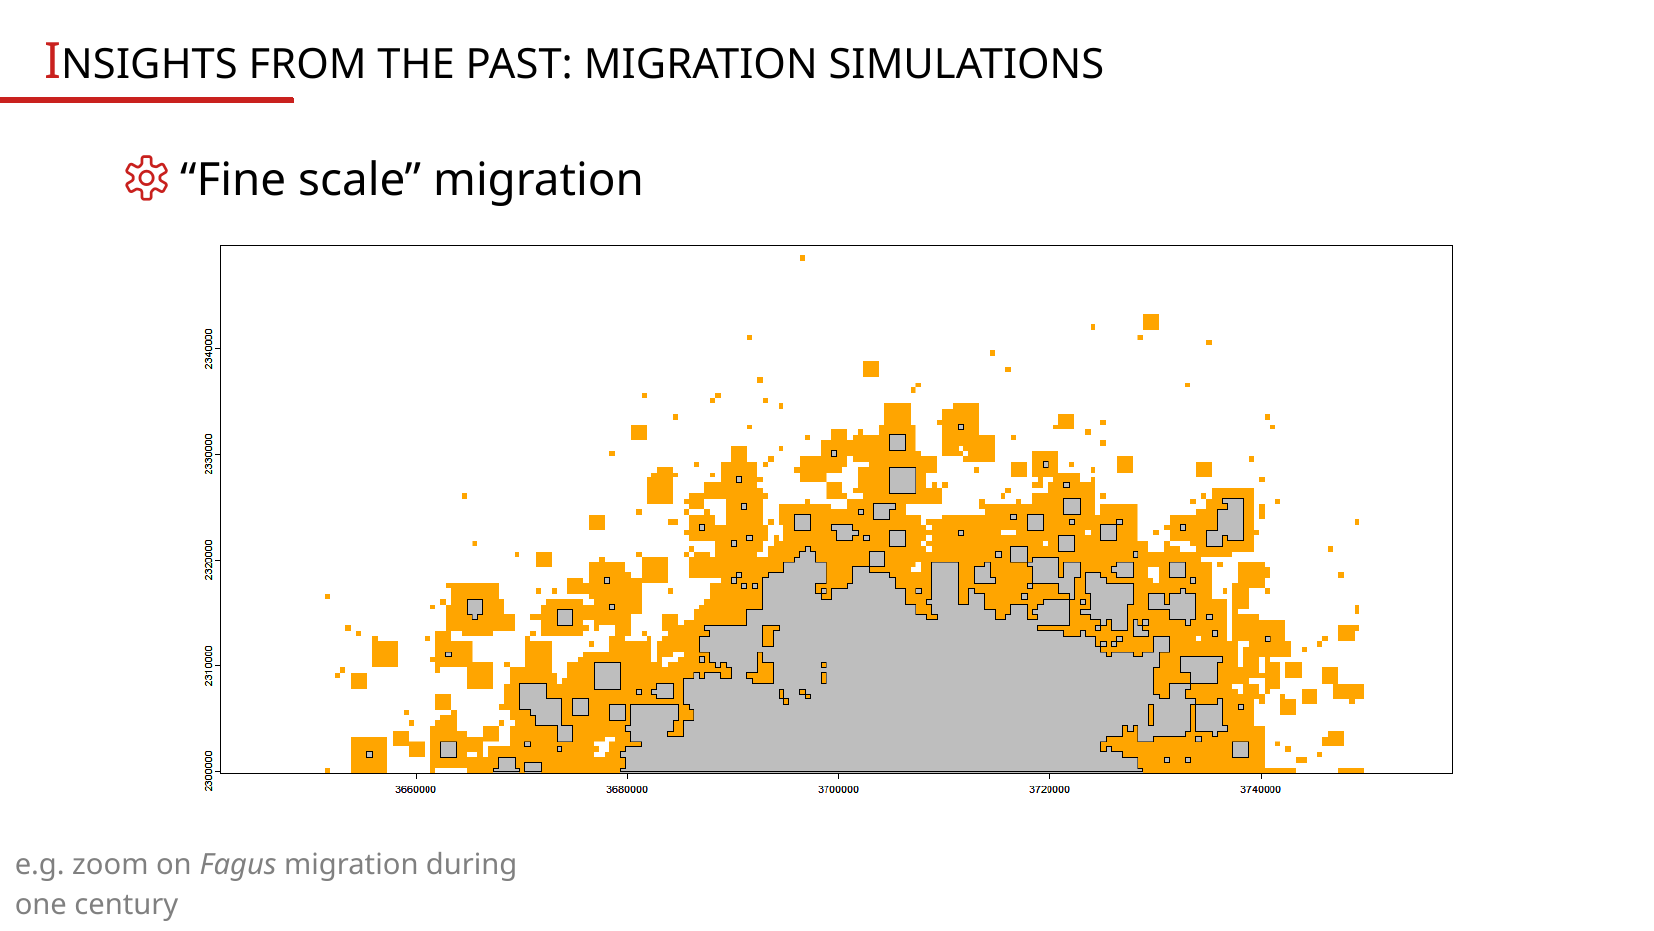

INSIGHTS FROM THE PAST: MIGRATION SIMULATIONS
“Fine scale” migration
e.g. zoom on Fagus migration during one century